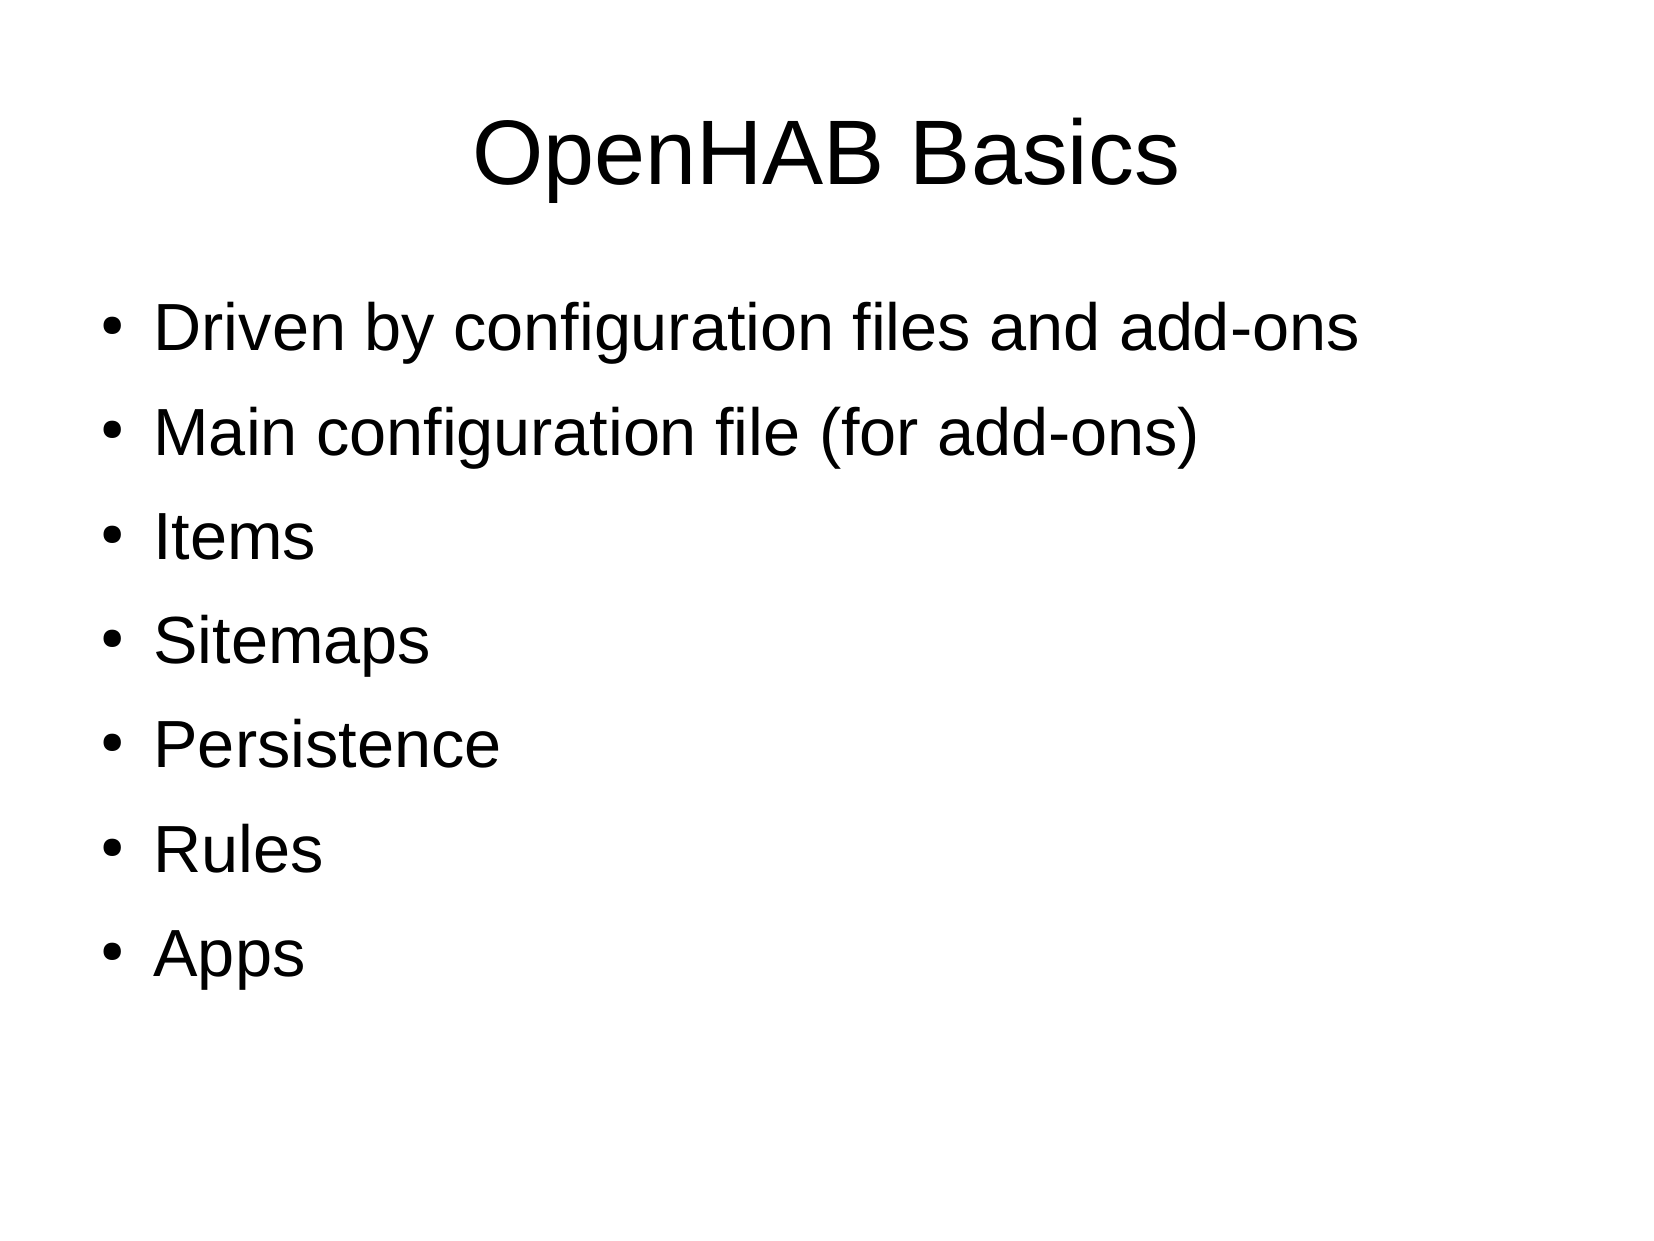

# OpenHAB Basics
Driven by configuration files and add-ons
Main configuration file (for add-ons)
Items
Sitemaps
Persistence
Rules
Apps